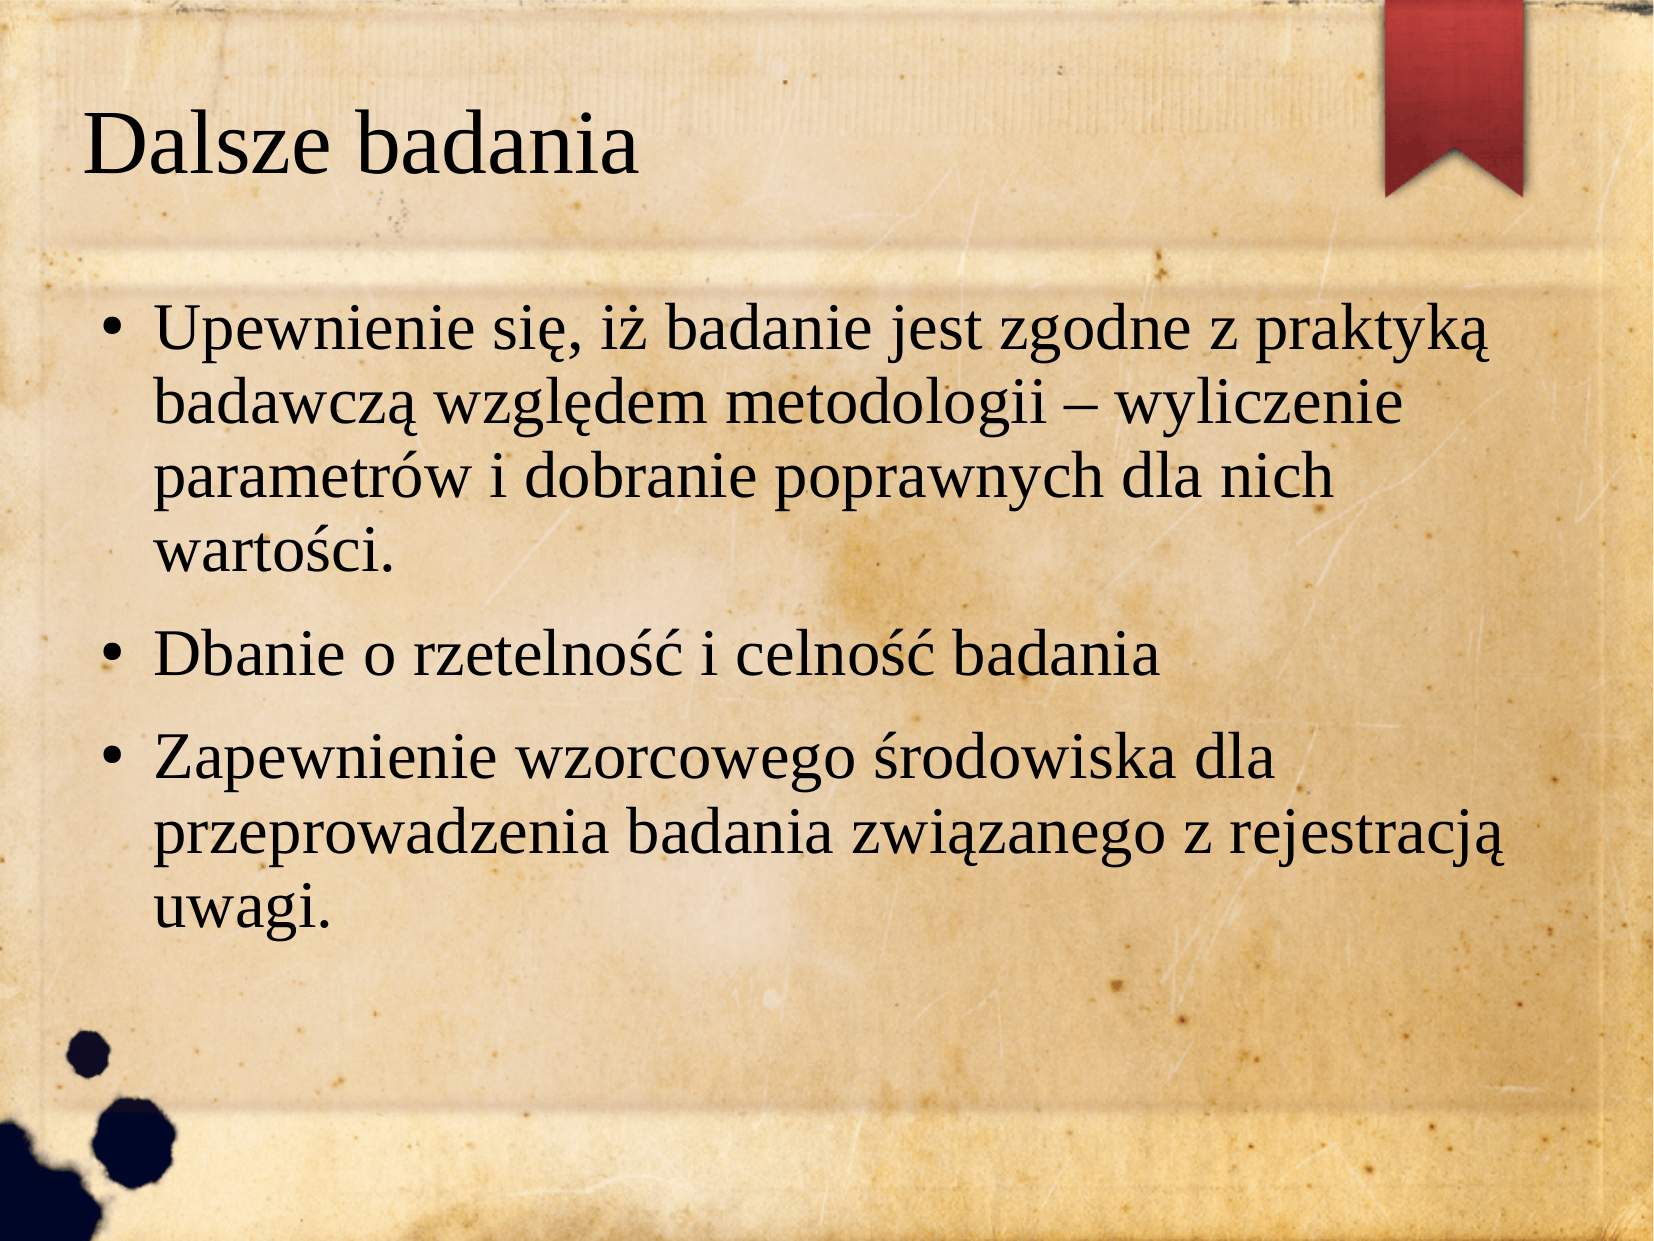

# Dalsze badania
Upewnienie się, iż badanie jest zgodne z praktyką badawczą względem metodologii – wyliczenie parametrów i dobranie poprawnych dla nich wartości.
Dbanie o rzetelność i celność badania
Zapewnienie wzorcowego środowiska dla przeprowadzenia badania związanego z rejestracją uwagi.